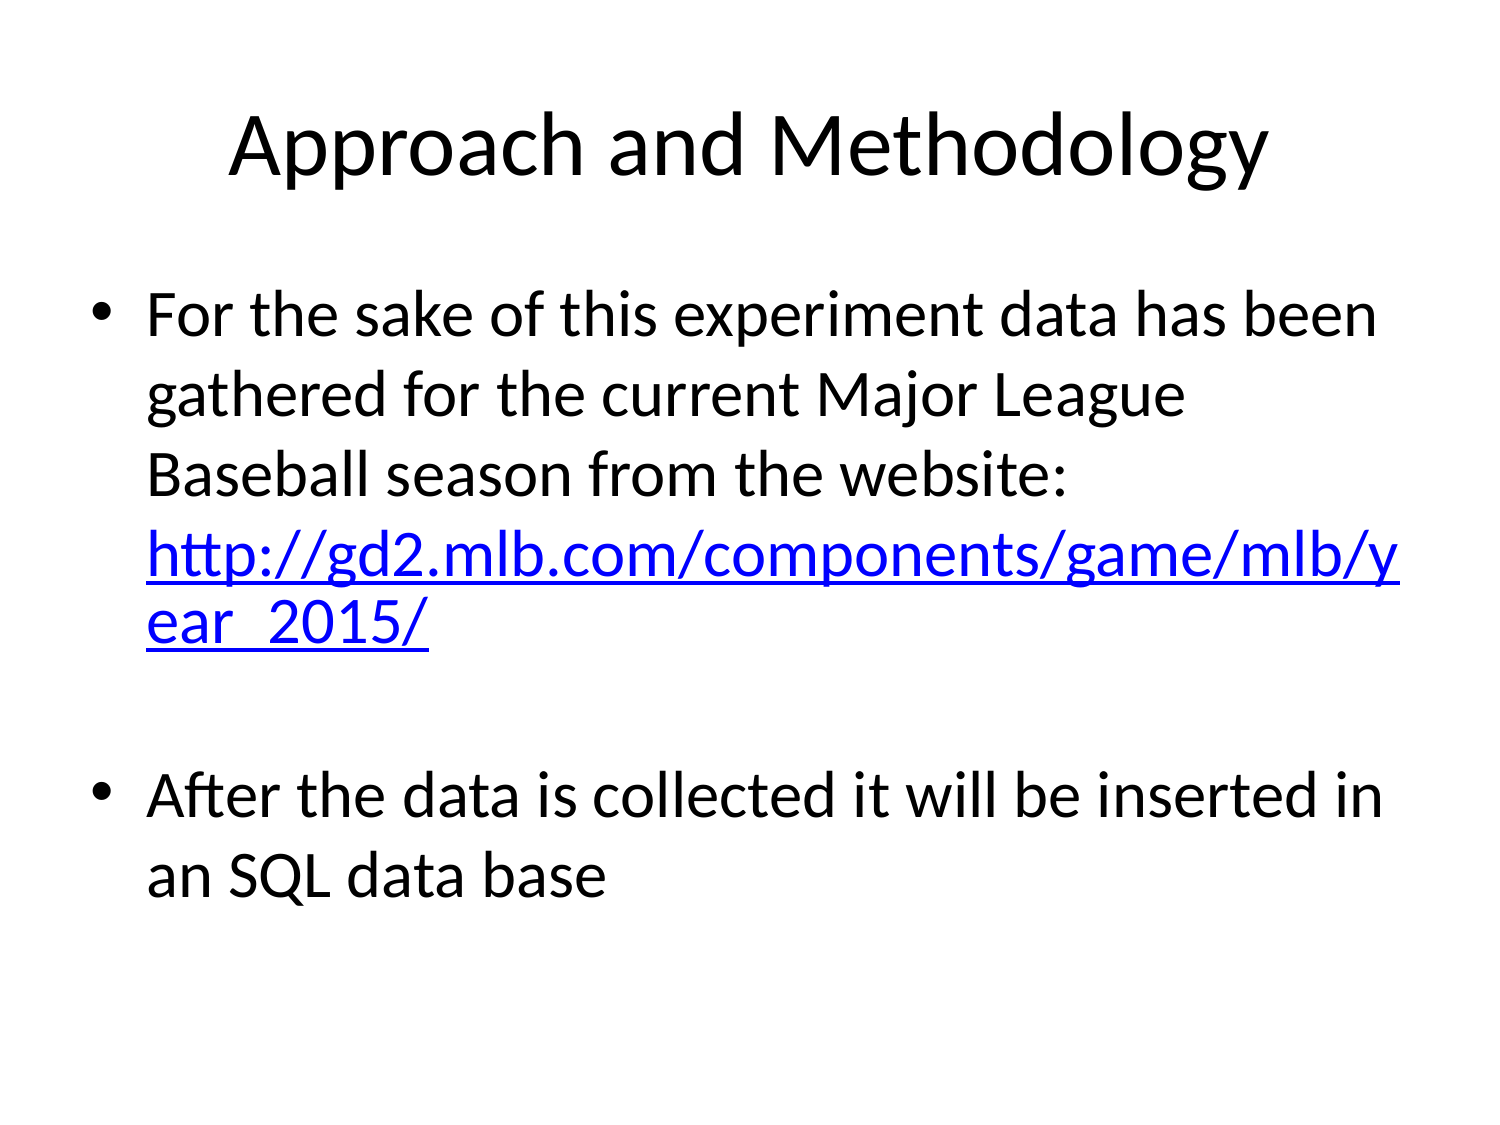

# Approach and Methodology
For the sake of this experiment data has been gathered for the current Major League Baseball season from the website: http://gd2.mlb.com/components/game/mlb/year_2015/
After the data is collected it will be inserted in an SQL data base